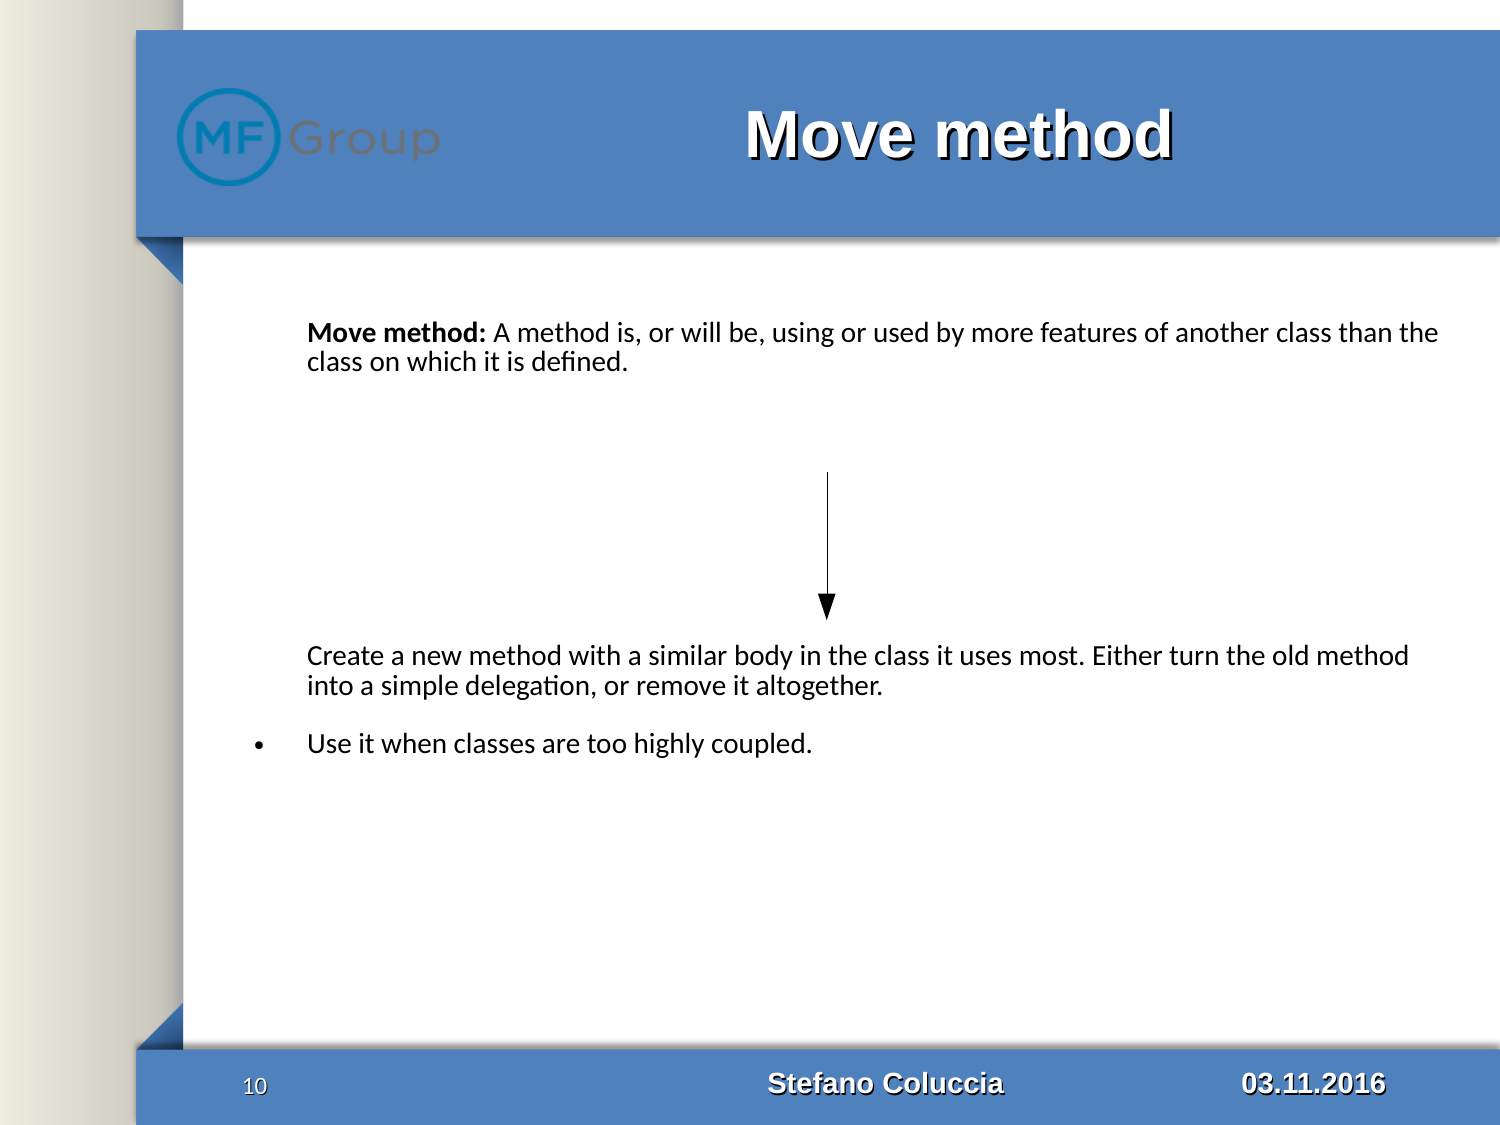

# Move method
Move method: A method is, or will be, using or used by more features of another class than the class on which it is defined.
Create a new method with a similar body in the class it uses most. Either turn the old method into a simple delegation, or remove it altogether.
Use it when classes are too highly coupled.
10
Stefano Coluccia
03.11.2016